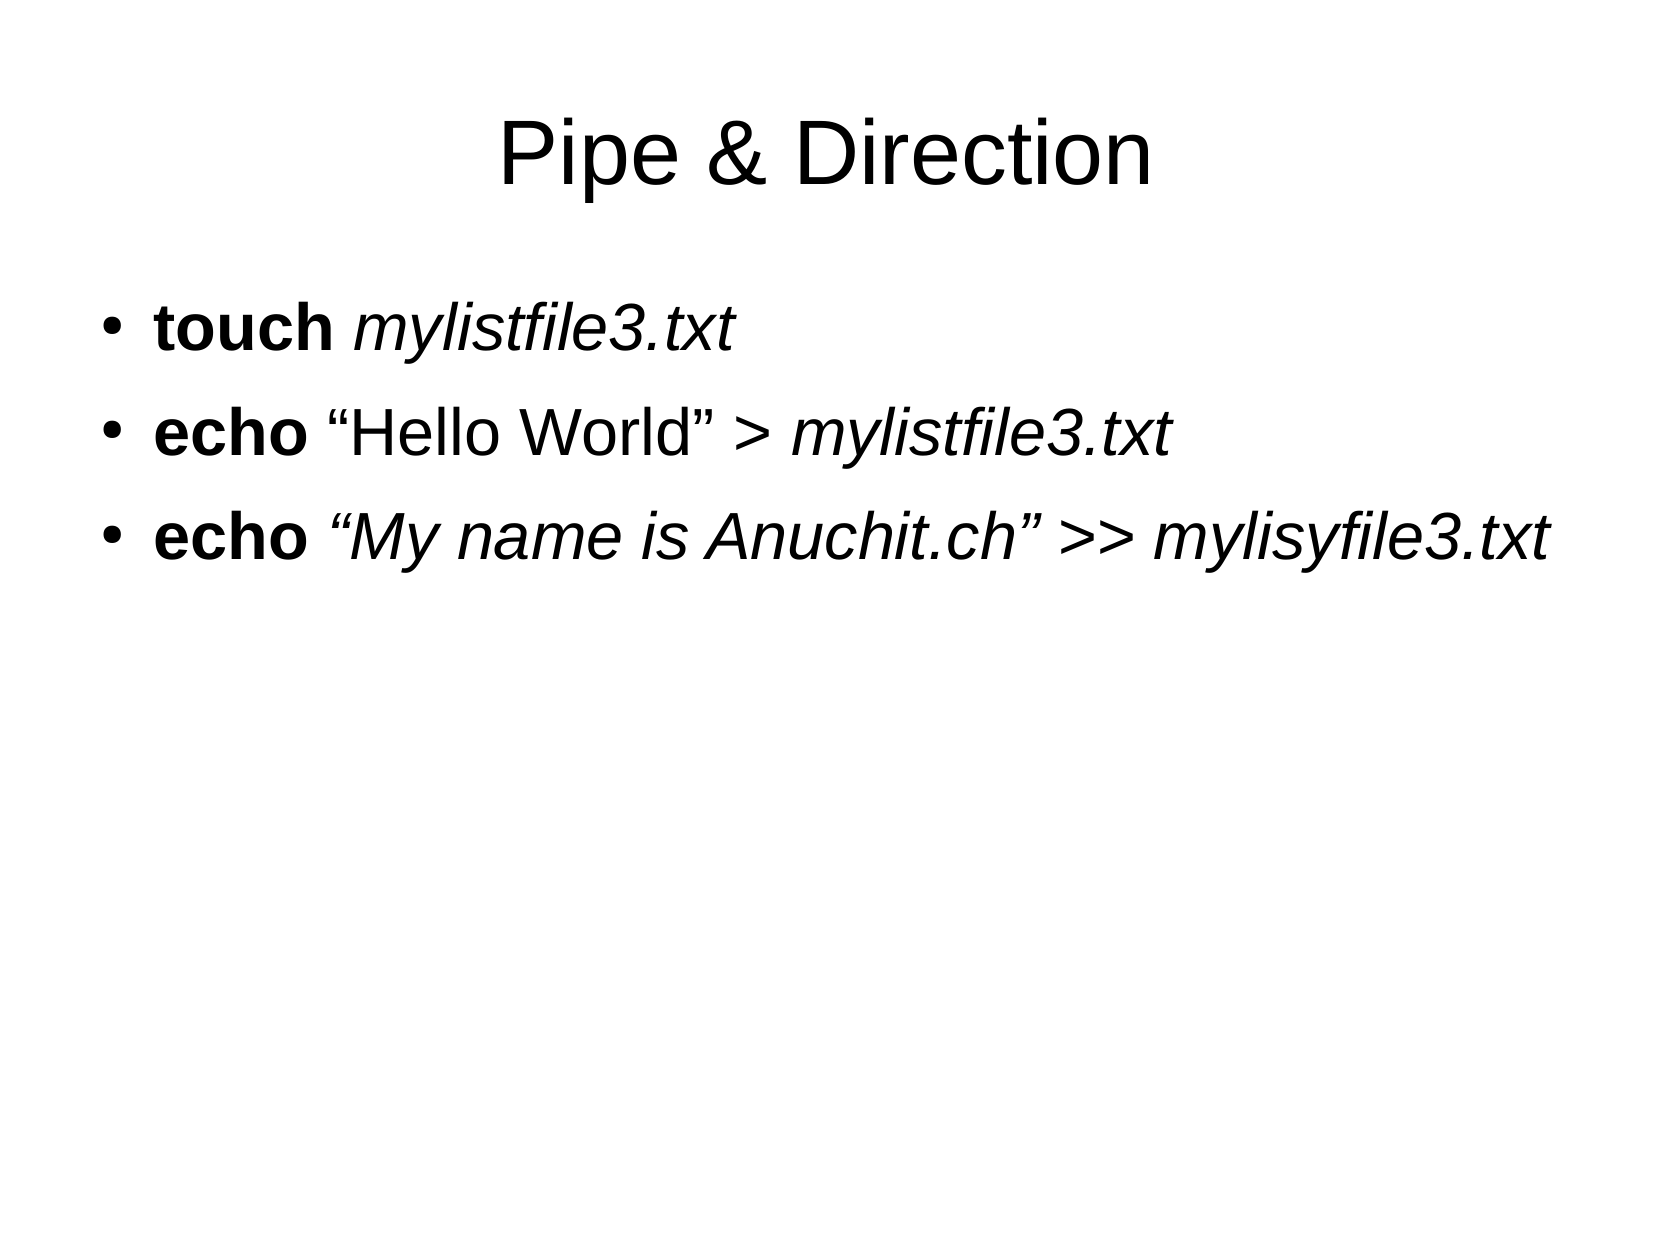

# Pipe & Direction
touch mylistfile3.txt
echo “Hello World” > mylistfile3.txt
echo “My name is Anuchit.ch” >> mylisyfile3.txt